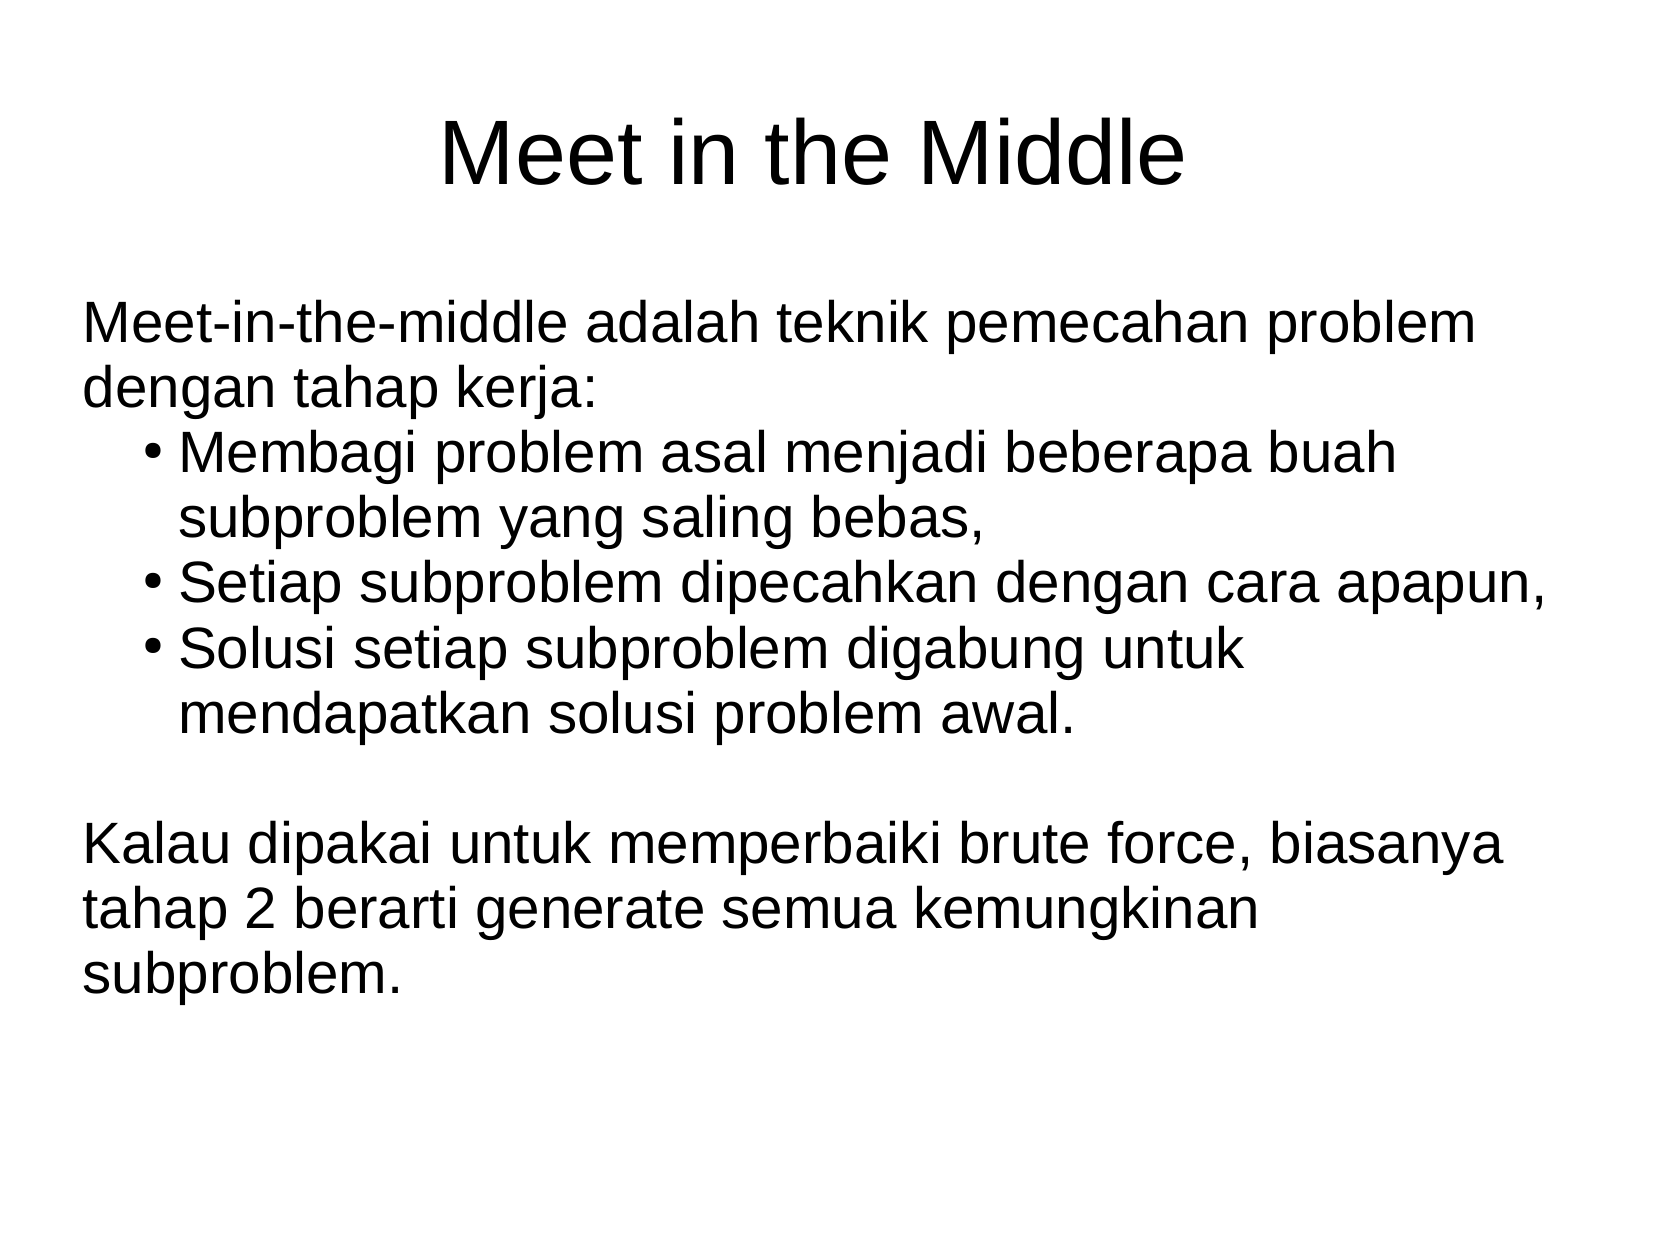

# Meet in the Middle
Meet-in-the-middle adalah teknik pemecahan problem dengan tahap kerja:
Membagi problem asal menjadi beberapa buah subproblem yang saling bebas,
Setiap subproblem dipecahkan dengan cara apapun,
Solusi setiap subproblem digabung untuk mendapatkan solusi problem awal.
Kalau dipakai untuk memperbaiki brute force, biasanya tahap 2 berarti generate semua kemungkinan subproblem.